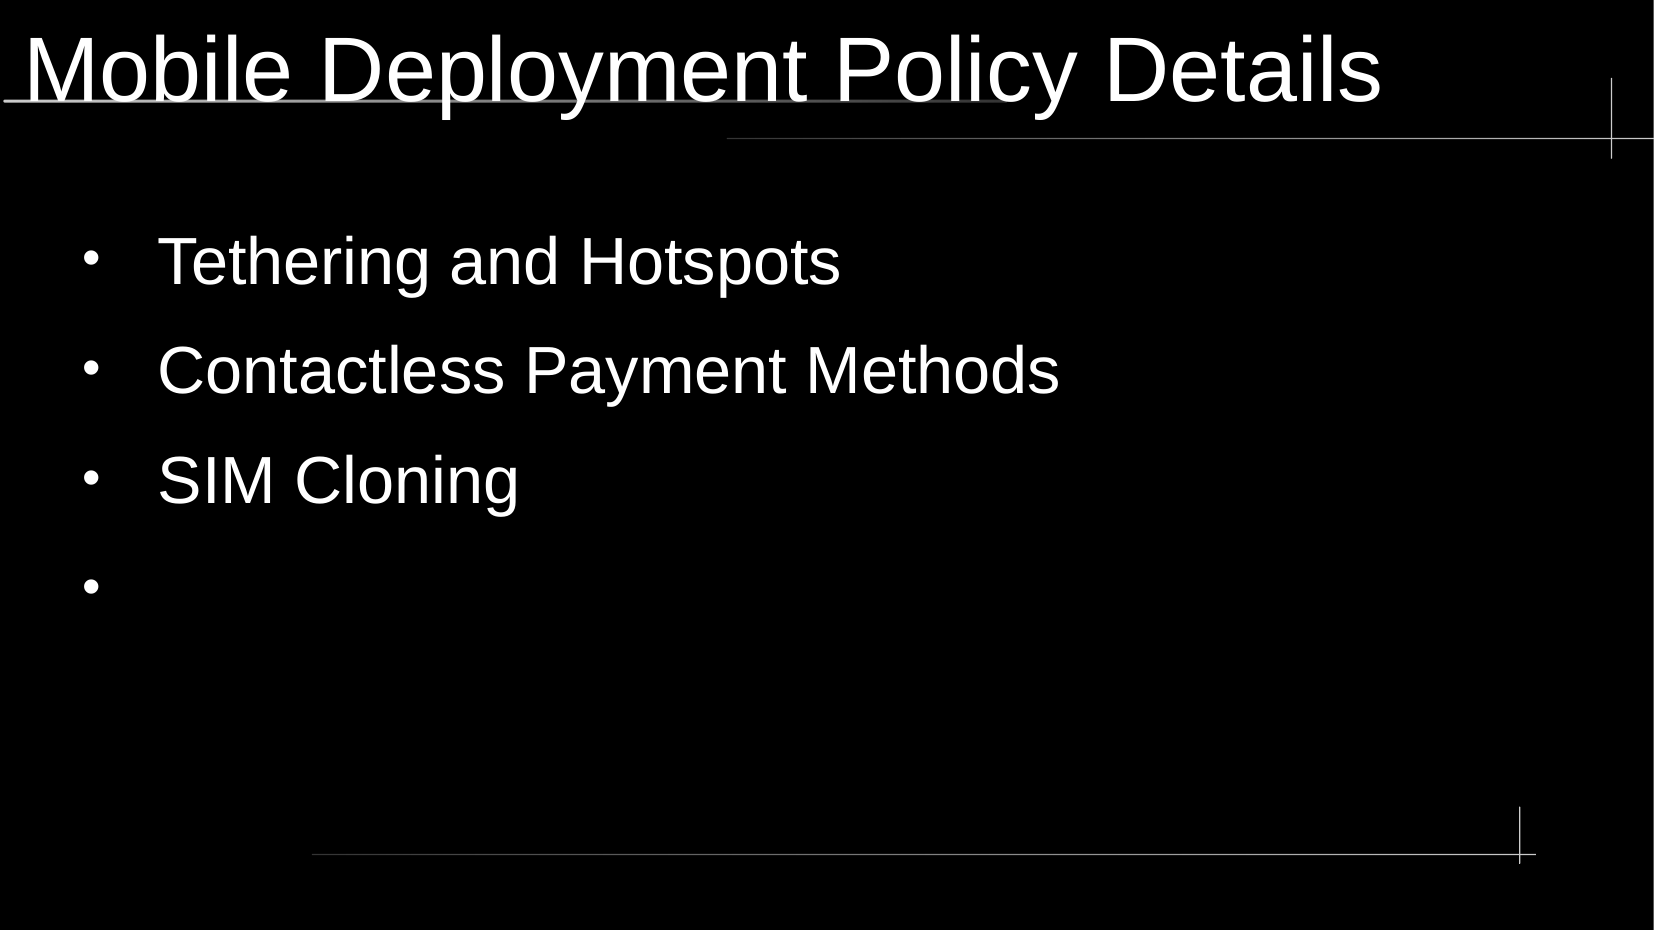

# Mobile Deployment Policy Details
Tethering and Hotspots
Contactless Payment Methods
SIM Cloning